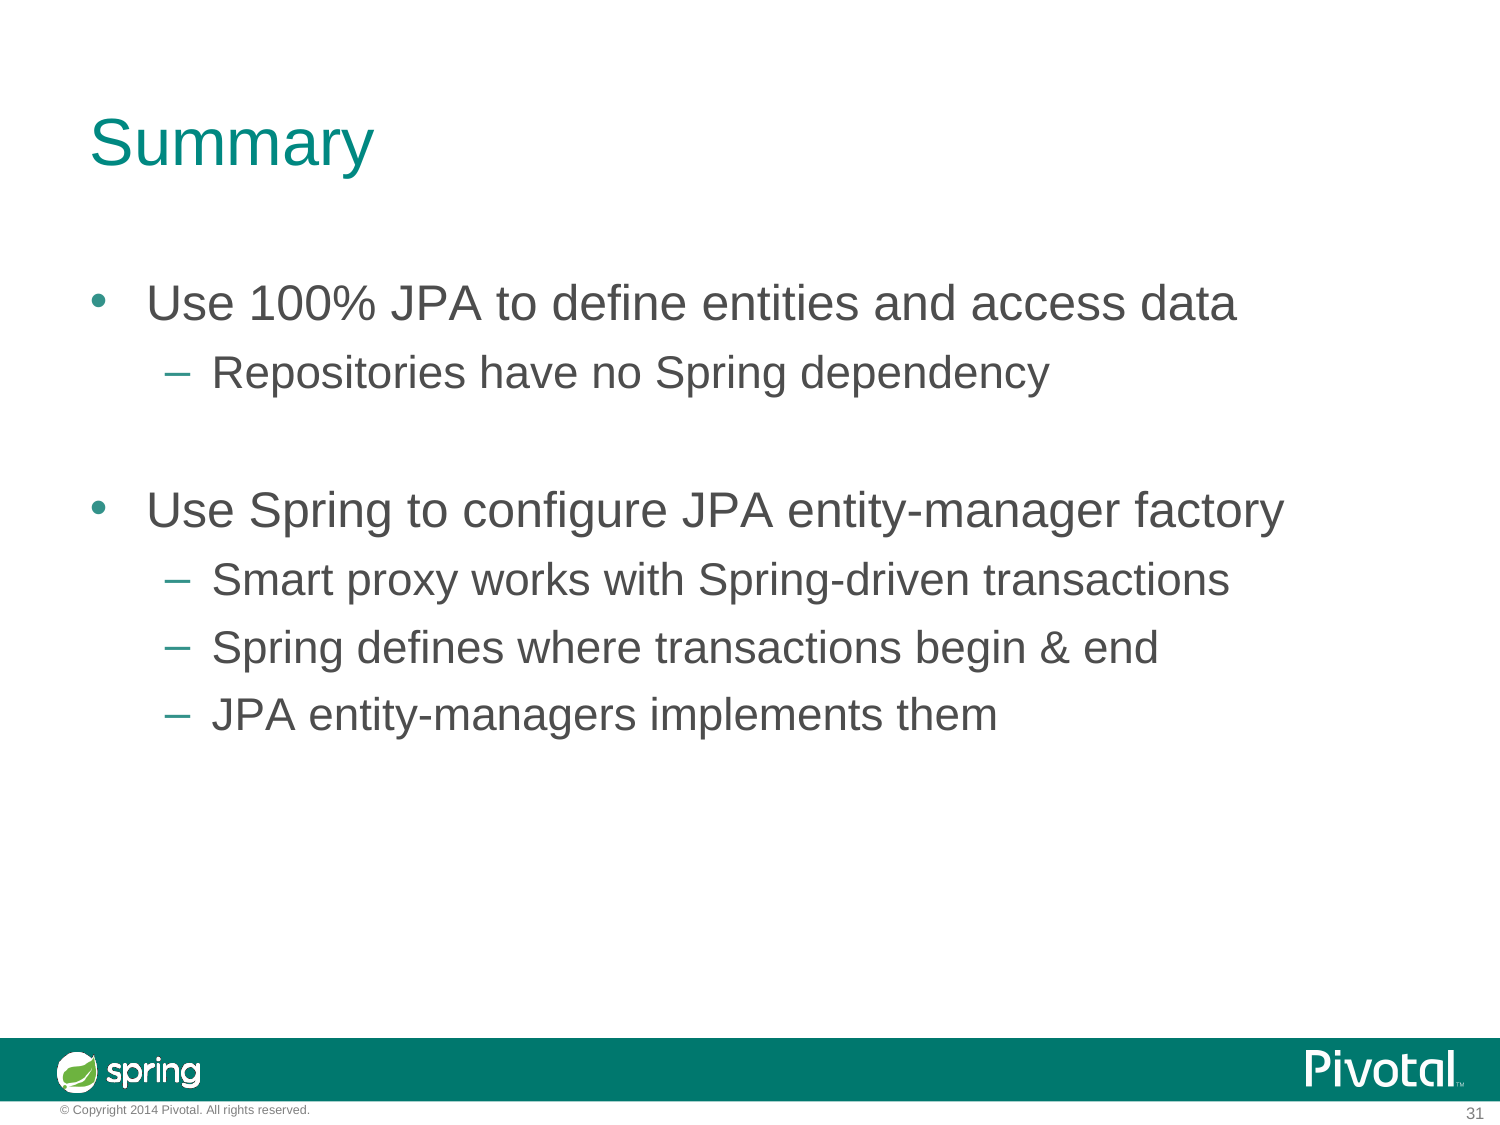

# Summary
Use 100% JPA to define entities and access data
Repositories have no Spring dependency
Use Spring to configure JPA entity-manager factory
Smart proxy works with Spring-driven transactions
Spring defines where transactions begin & end
JPA entity-managers implements them